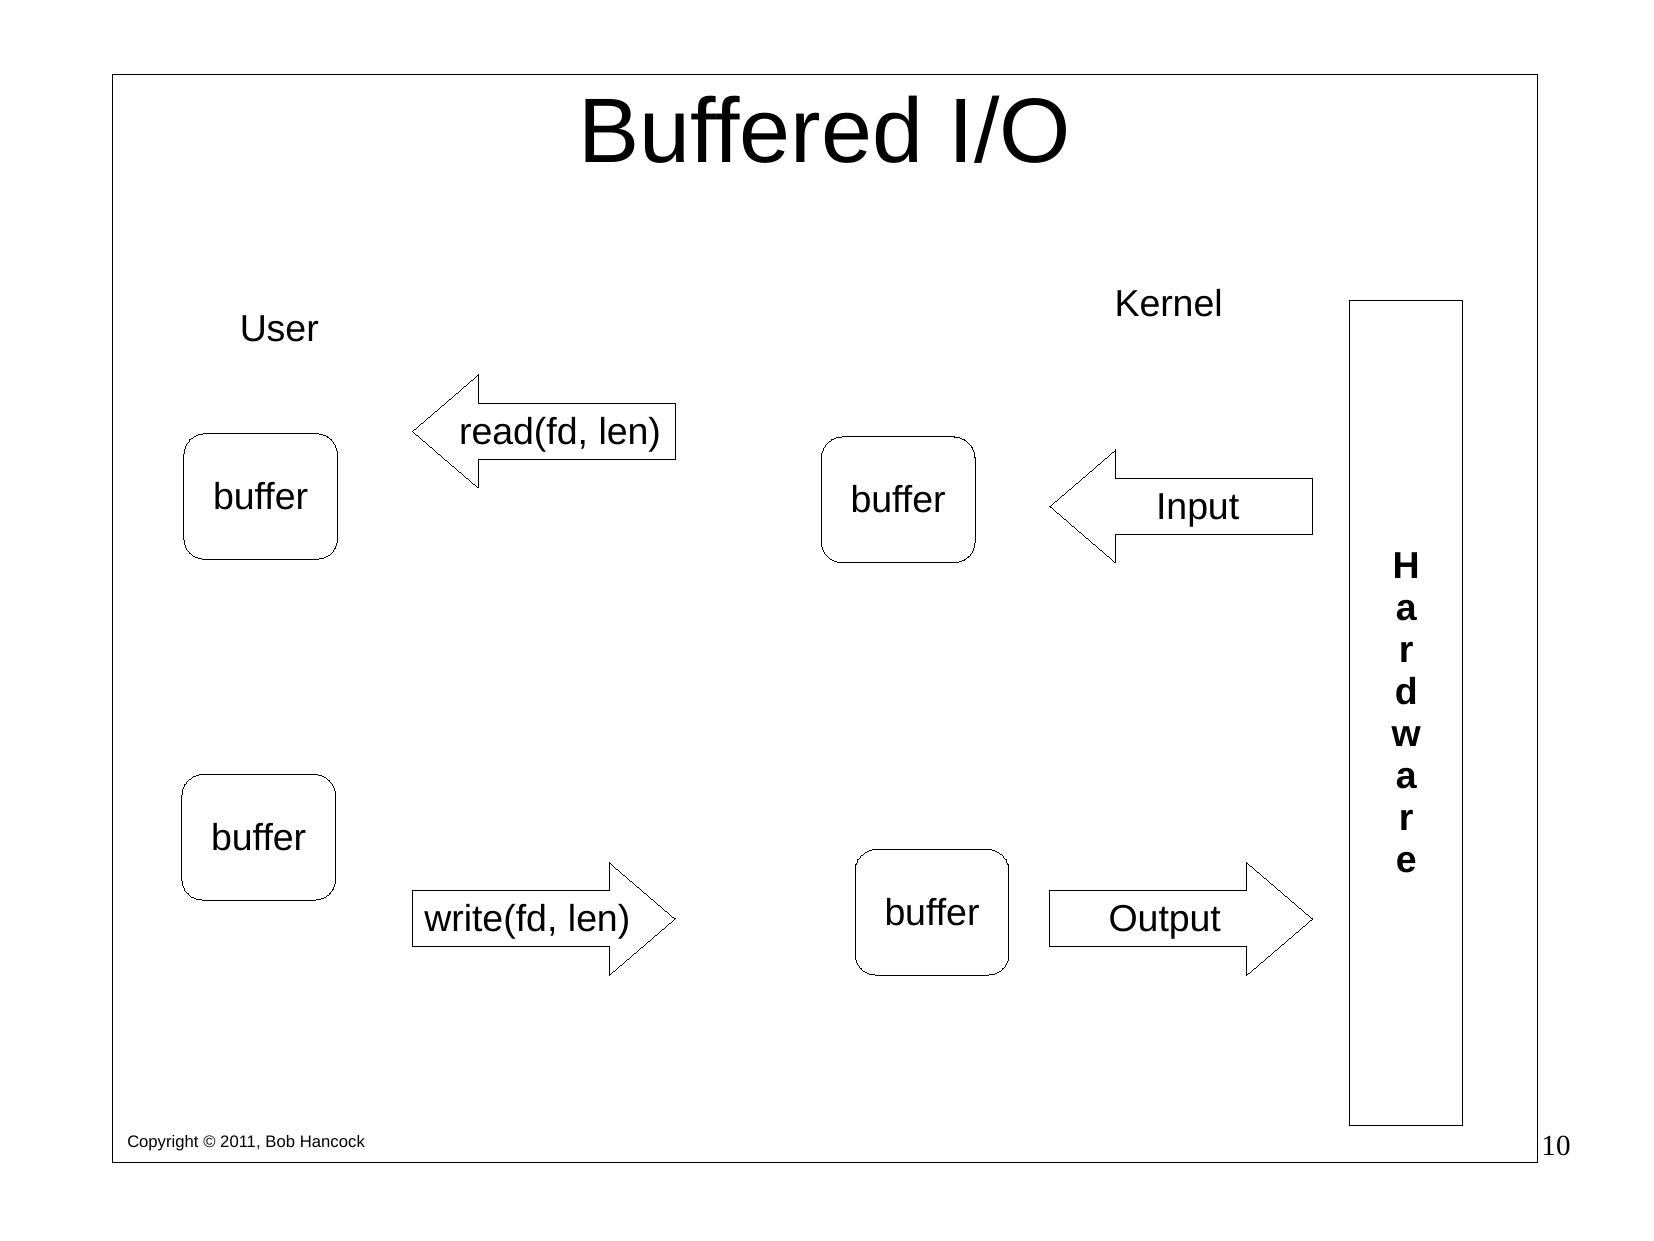

# Buffered I/O
Kernel
User
H
a
r
d
w
a
r
e
read(fd, len)
buffer
buffer
Input
buffer
buffer
write(fd, len)
Output
Copyright © 2011, Bob Hancock
10